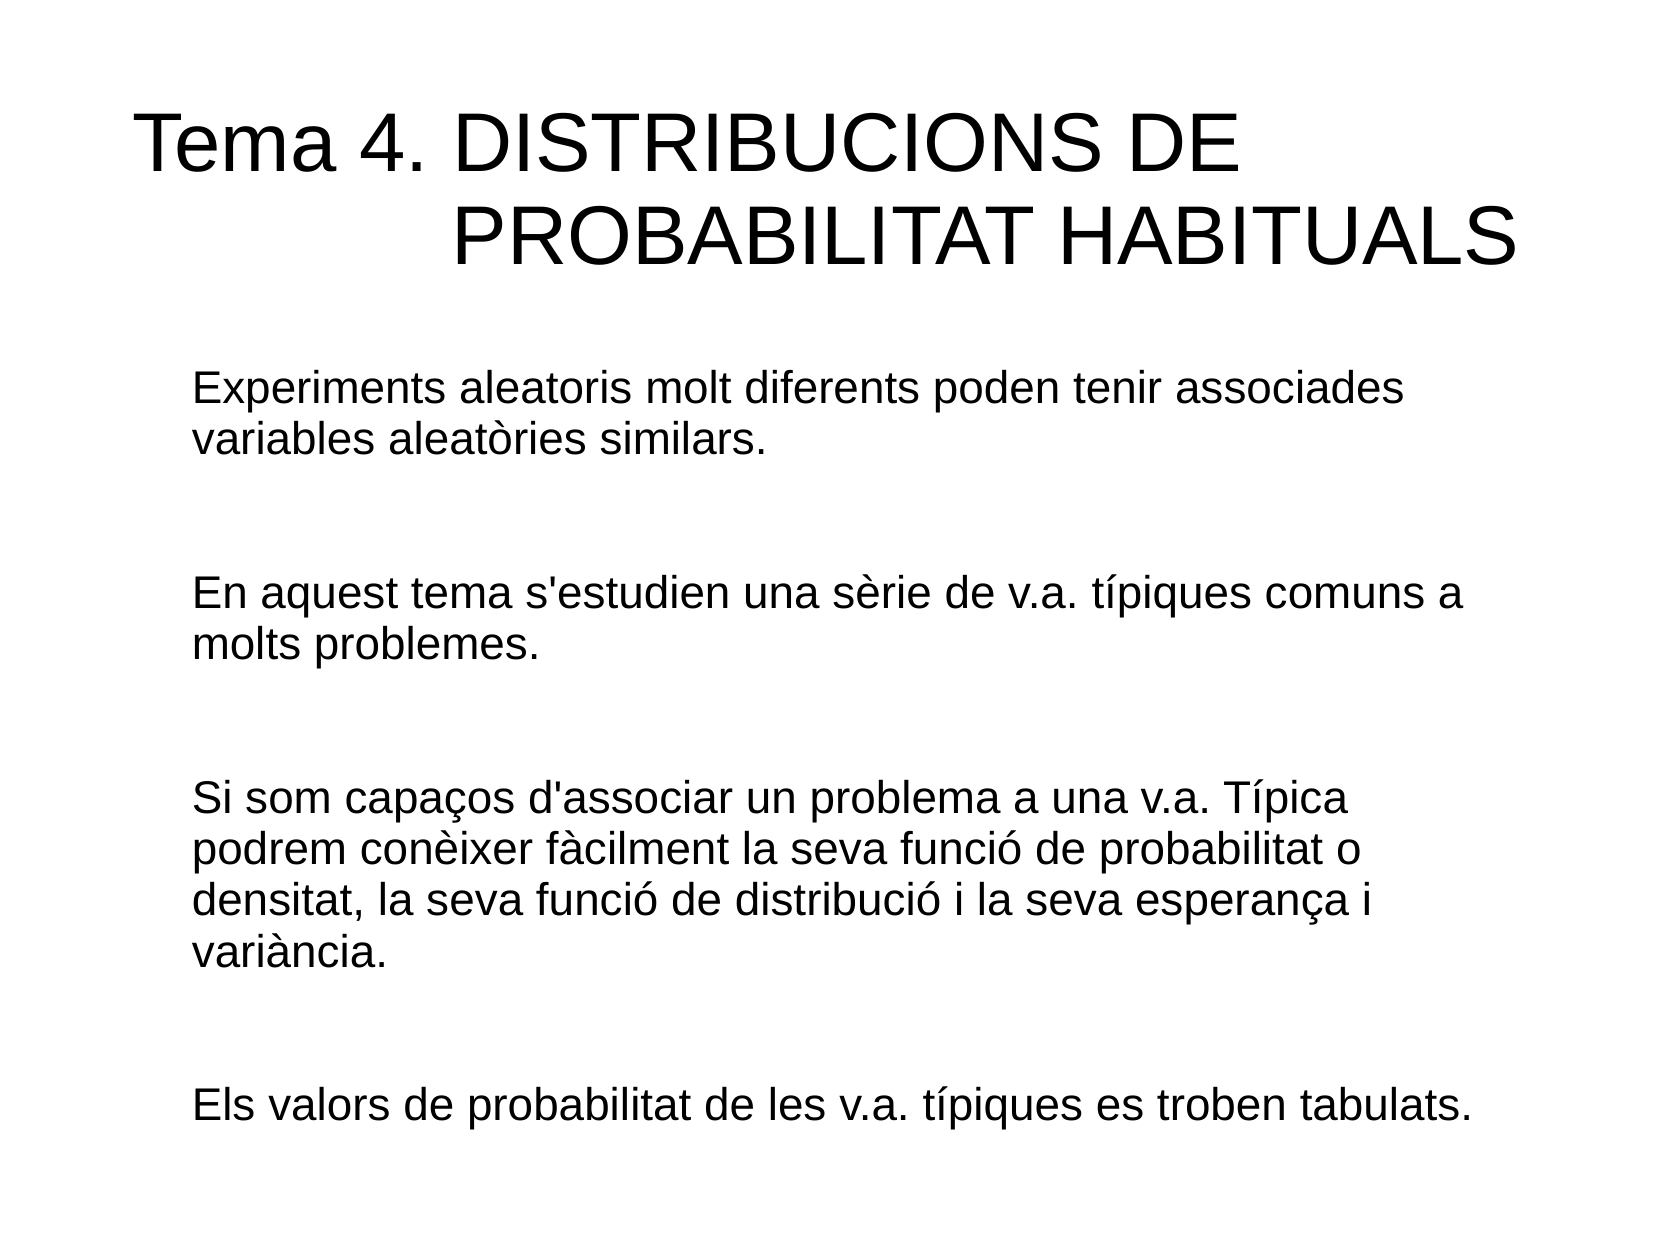

Tema 4. DISTRIBUCIONS DE
				 PROBABILITAT HABITUALS
Experiments aleatoris molt diferents poden tenir associades variables aleatòries similars.
En aquest tema s'estudien una sèrie de v.a. típiques comuns a molts problemes.
Si som capaços d'associar un problema a una v.a. Típica podrem conèixer fàcilment la seva funció de probabilitat o densitat, la seva funció de distribució i la seva esperança i variància.
Els valors de probabilitat de les v.a. típiques es troben tabulats.